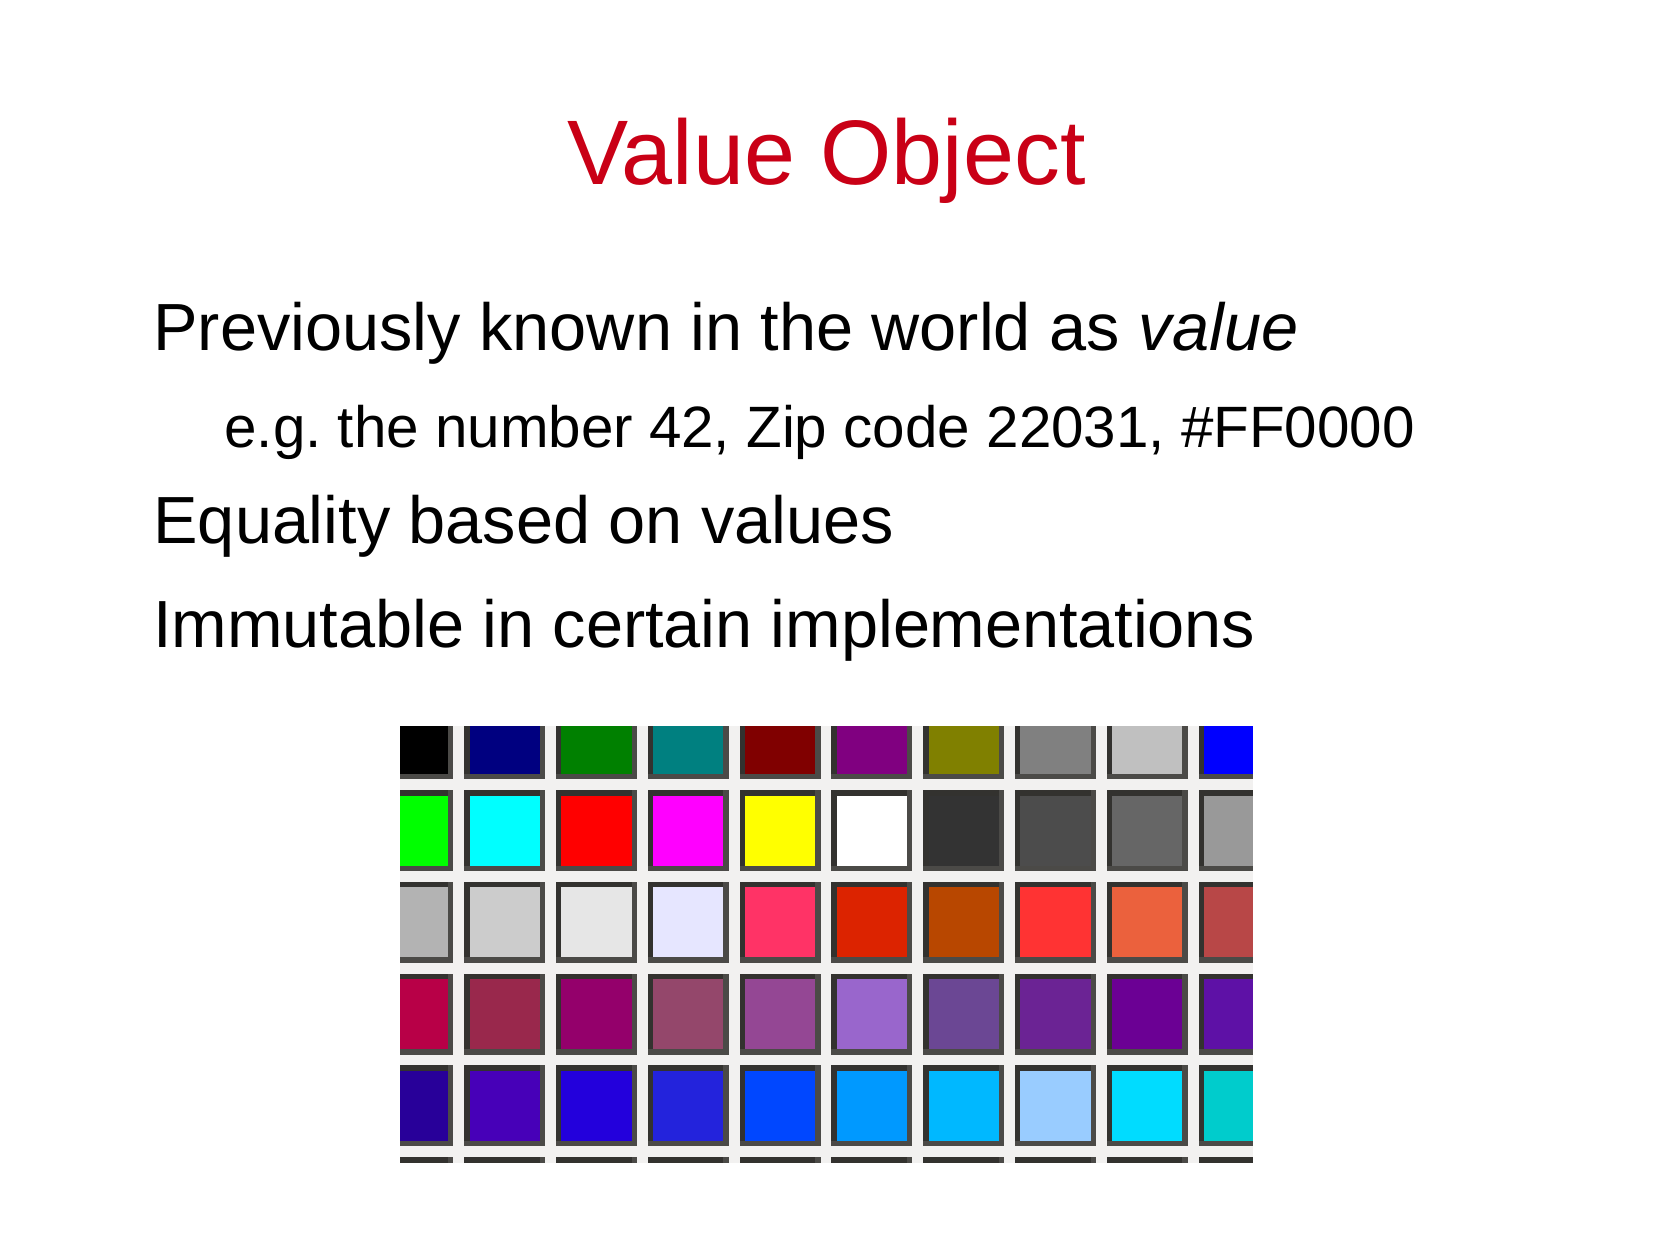

# Value Object
Previously known in the world as value
e.g. the number 42, Zip code 22031, #FF0000
Equality based on values
Immutable in certain implementations